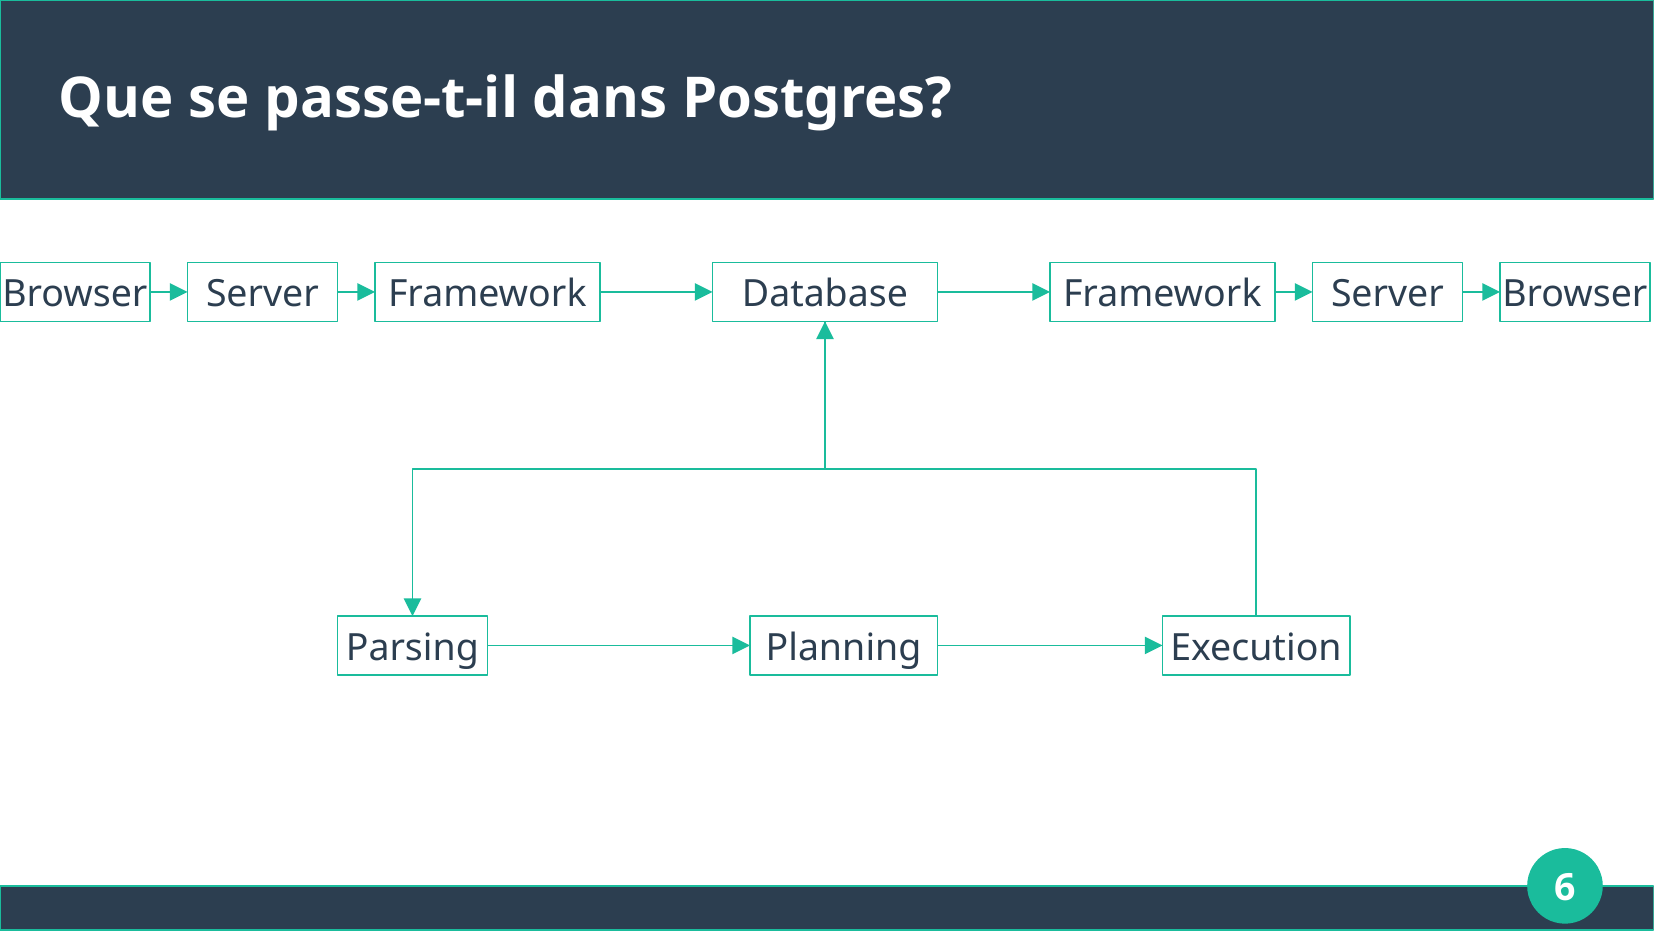

# Que se passe-t-il dans Postgres?
Browser
Server
Framework
Database
Framework
Server
Browser
Parsing
Planning
Execution
6